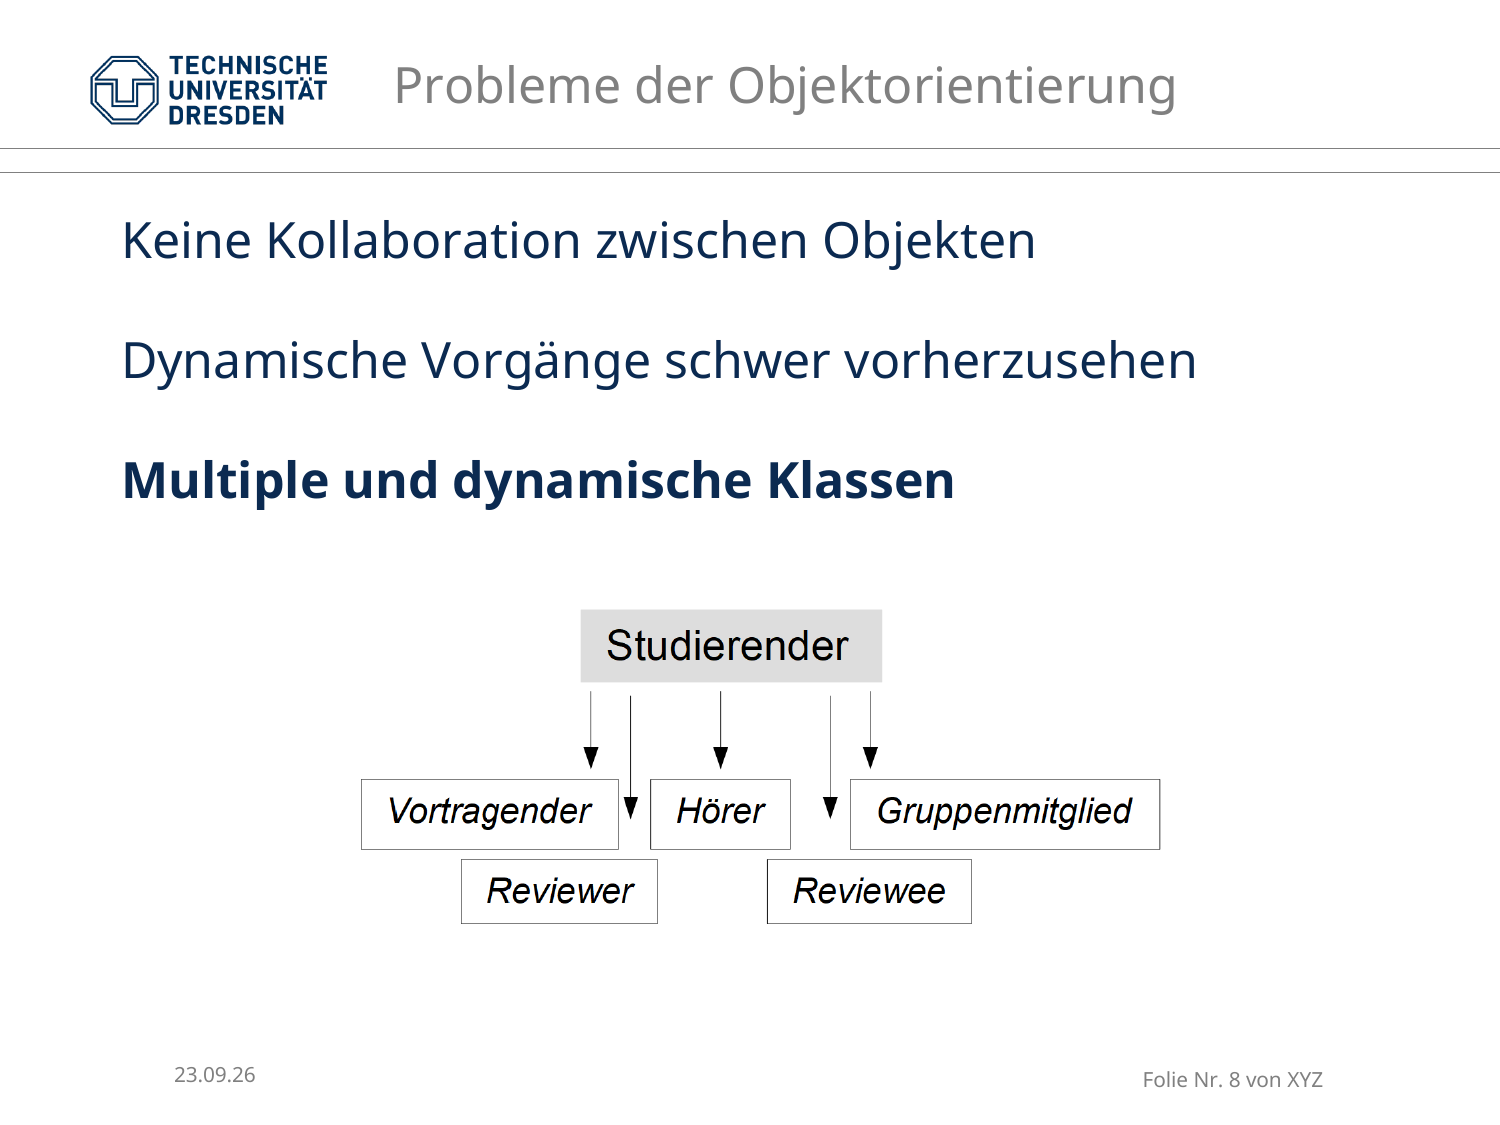

# Probleme der Objektorientierung
Keine Kollaboration zwischen Objekten
Dynamische Vorgänge schwer vorherzusehen
Multiple und dynamische Klassen